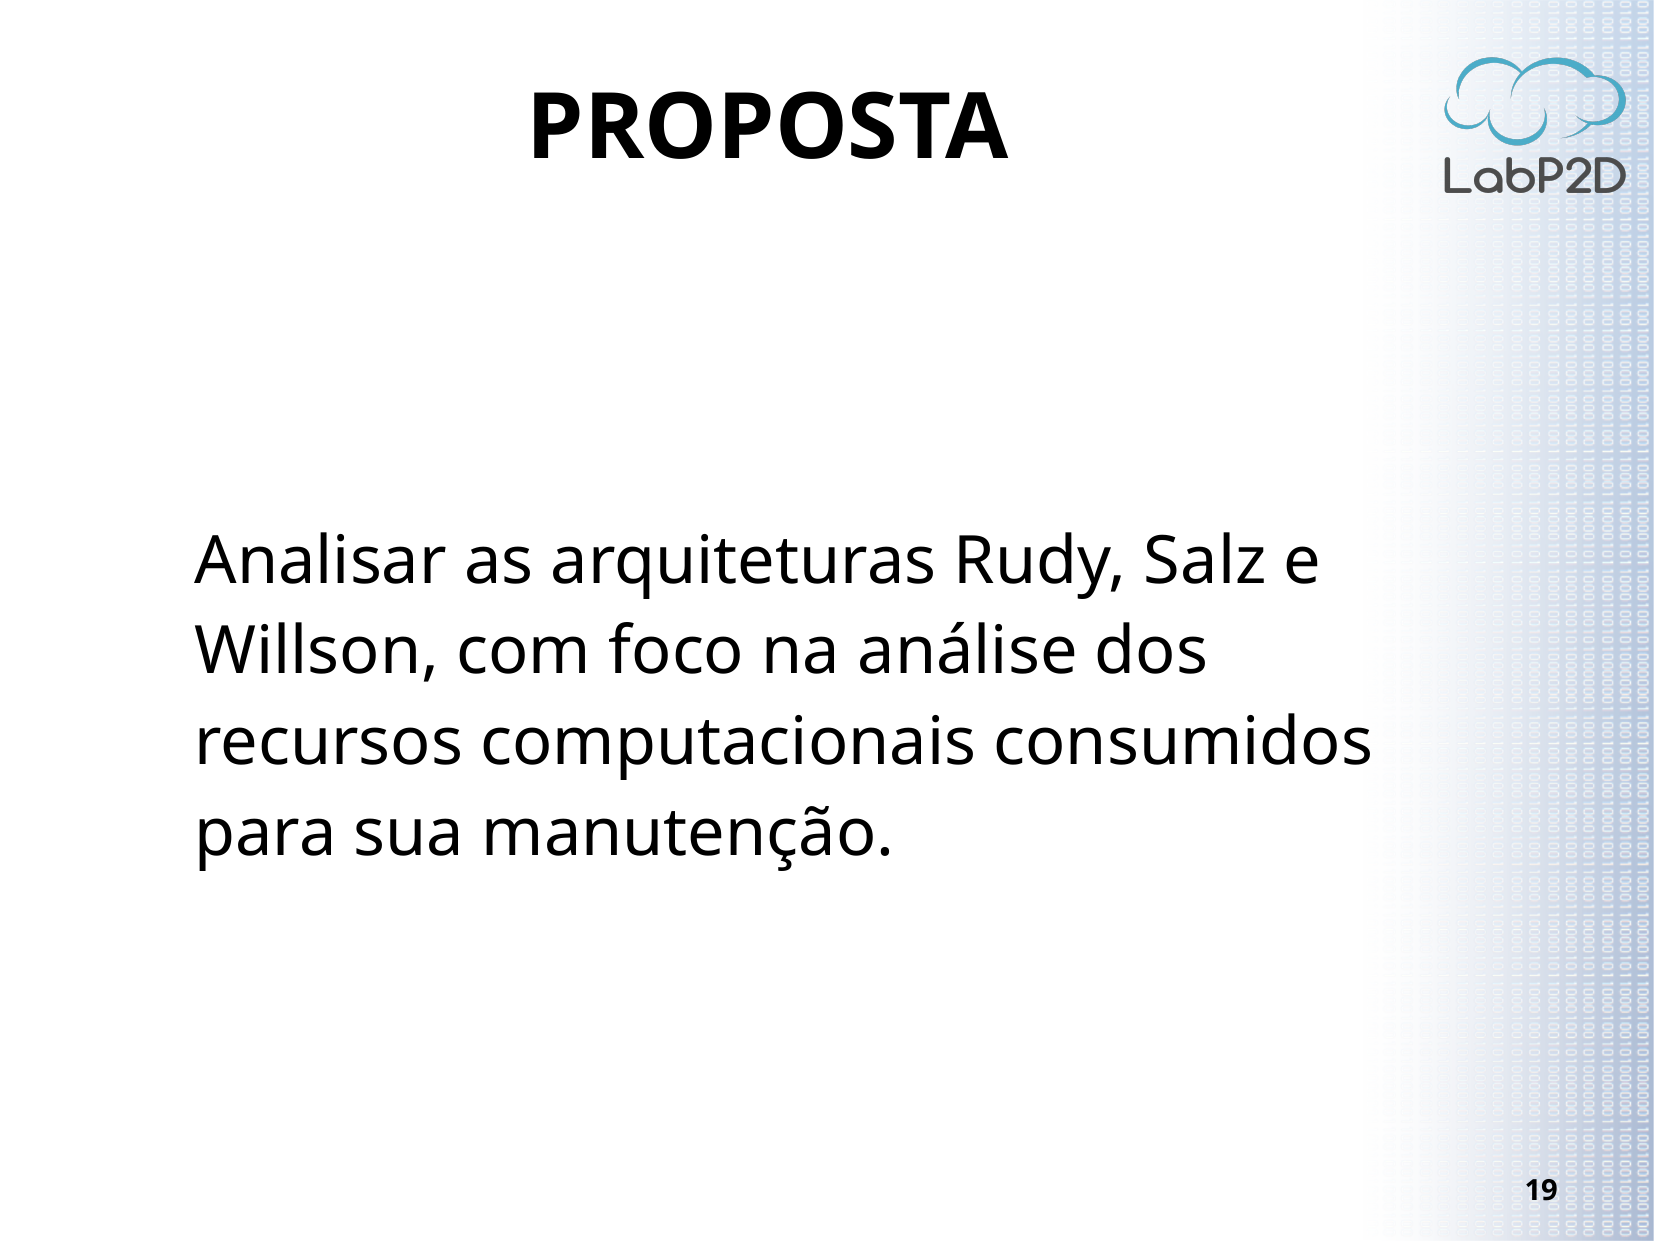

# PROPOSTA
Analisar as arquiteturas Rudy, Salz e Willson, com foco na análise dos recursos computacionais consumidos para sua manutenção.
19